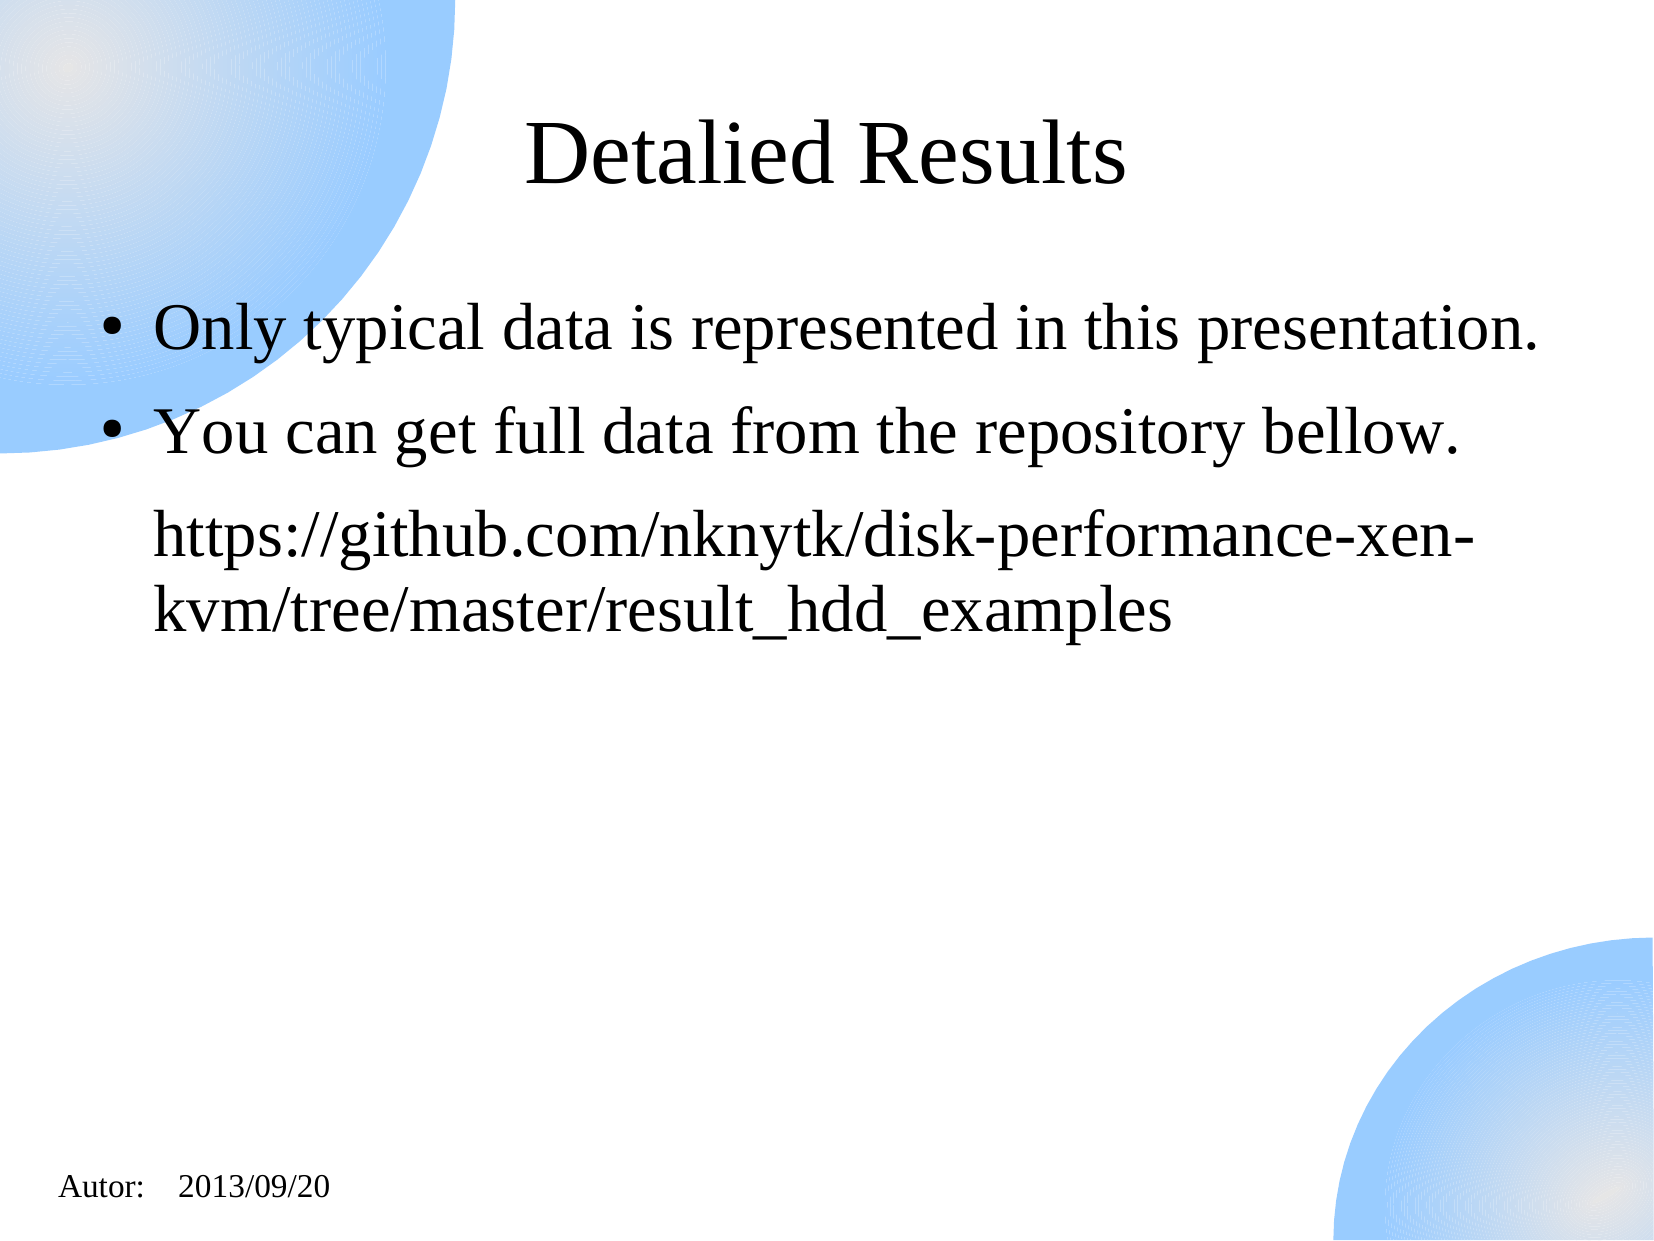

# Detalied Results
Only typical data is represented in this presentation.
You can get full data from the repository bellow.
https://github.com/nknytk/disk-performance-xen-kvm/tree/master/result_hdd_examples